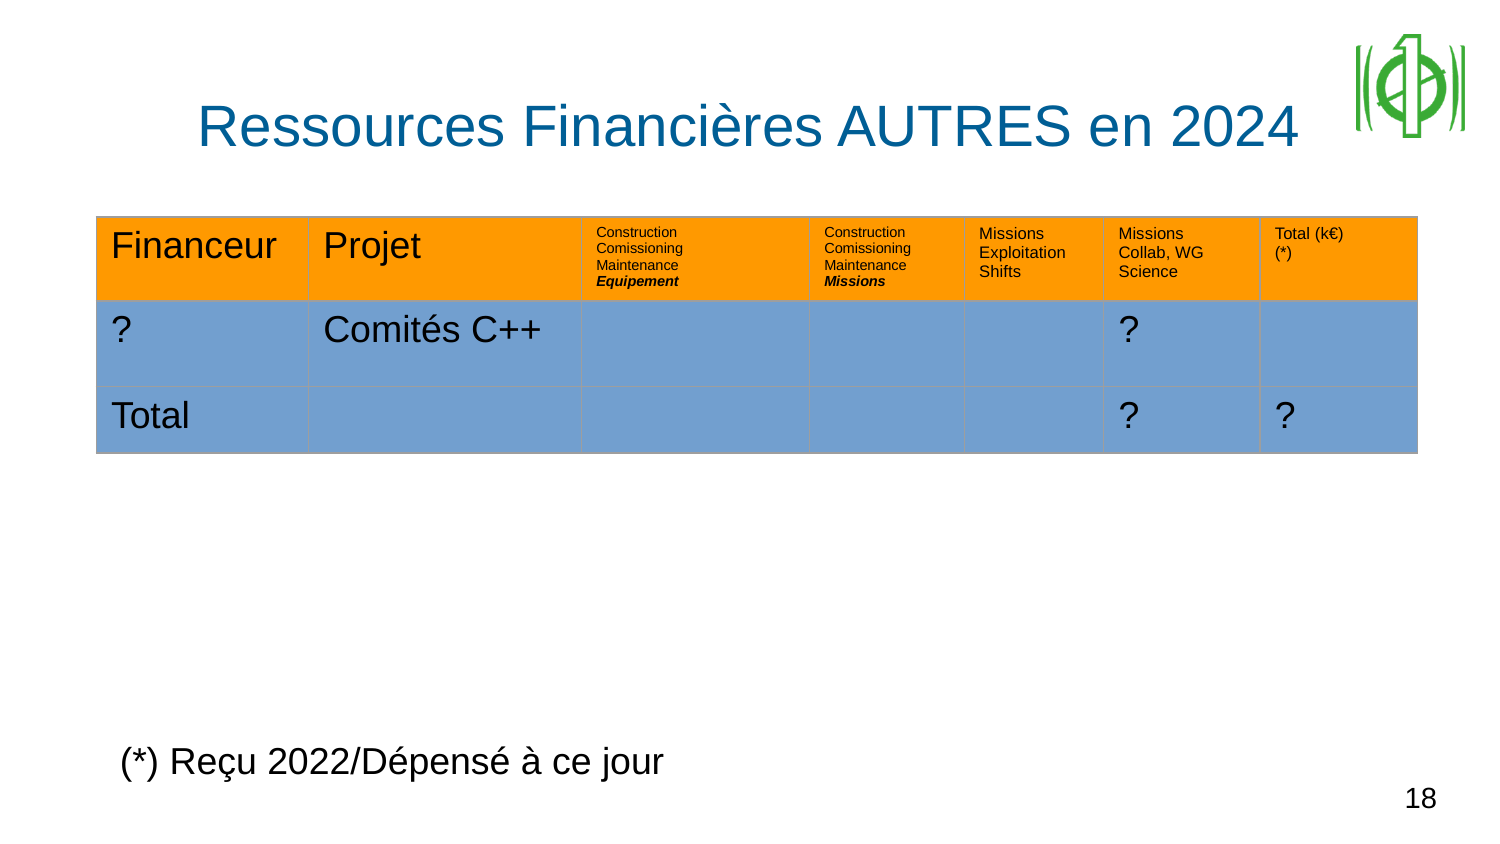

Ressources Financières AUTRES en 2024
| Financeur | Projet | Construction Comissioning Maintenance Equipement | Construction Comissioning Maintenance Missions | Missions Exploitation Shifts | Missions Collab, WG Science | Total (k€) (\*) |
| --- | --- | --- | --- | --- | --- | --- |
| ? | Comités C++ | | | | ? | |
| Total | | | | | ? | ? |
(*) Reçu 2022/Dépensé à ce jour